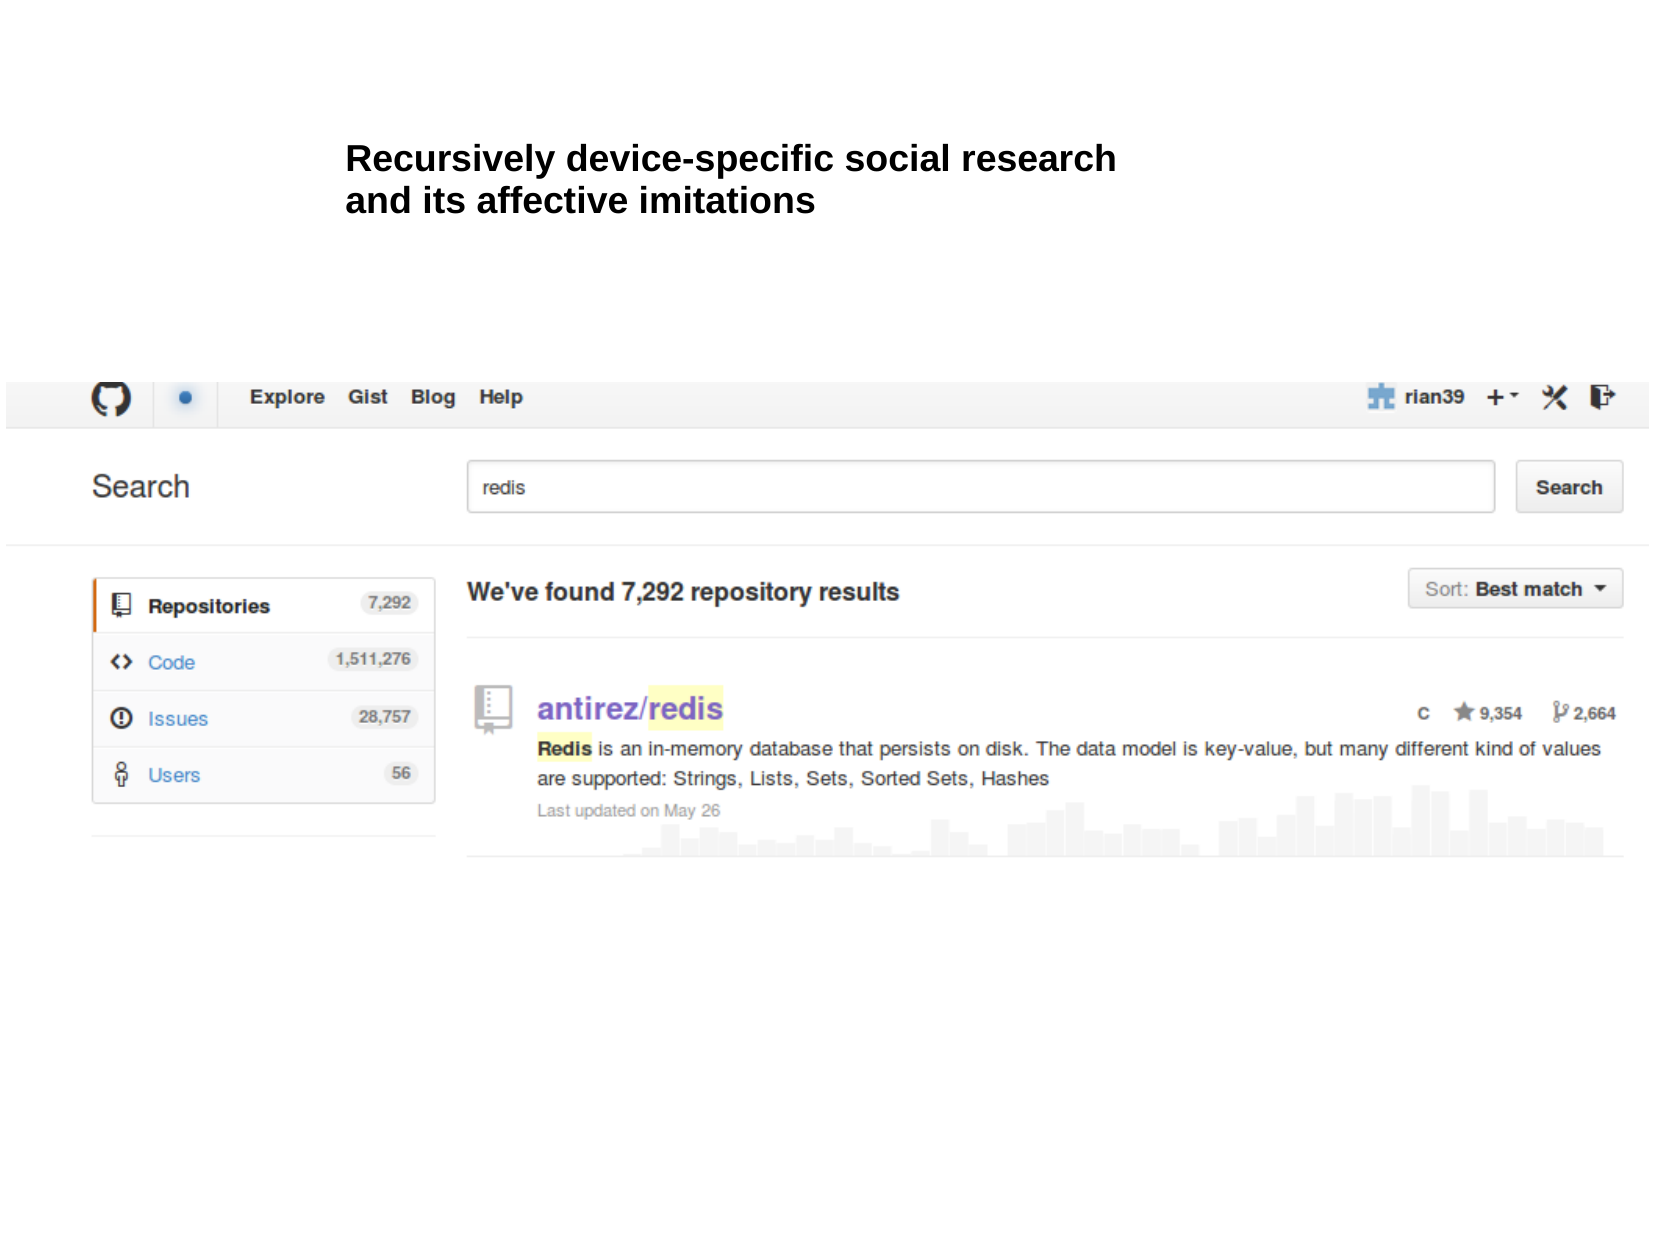

Recursively device-specific social research and its affective imitations